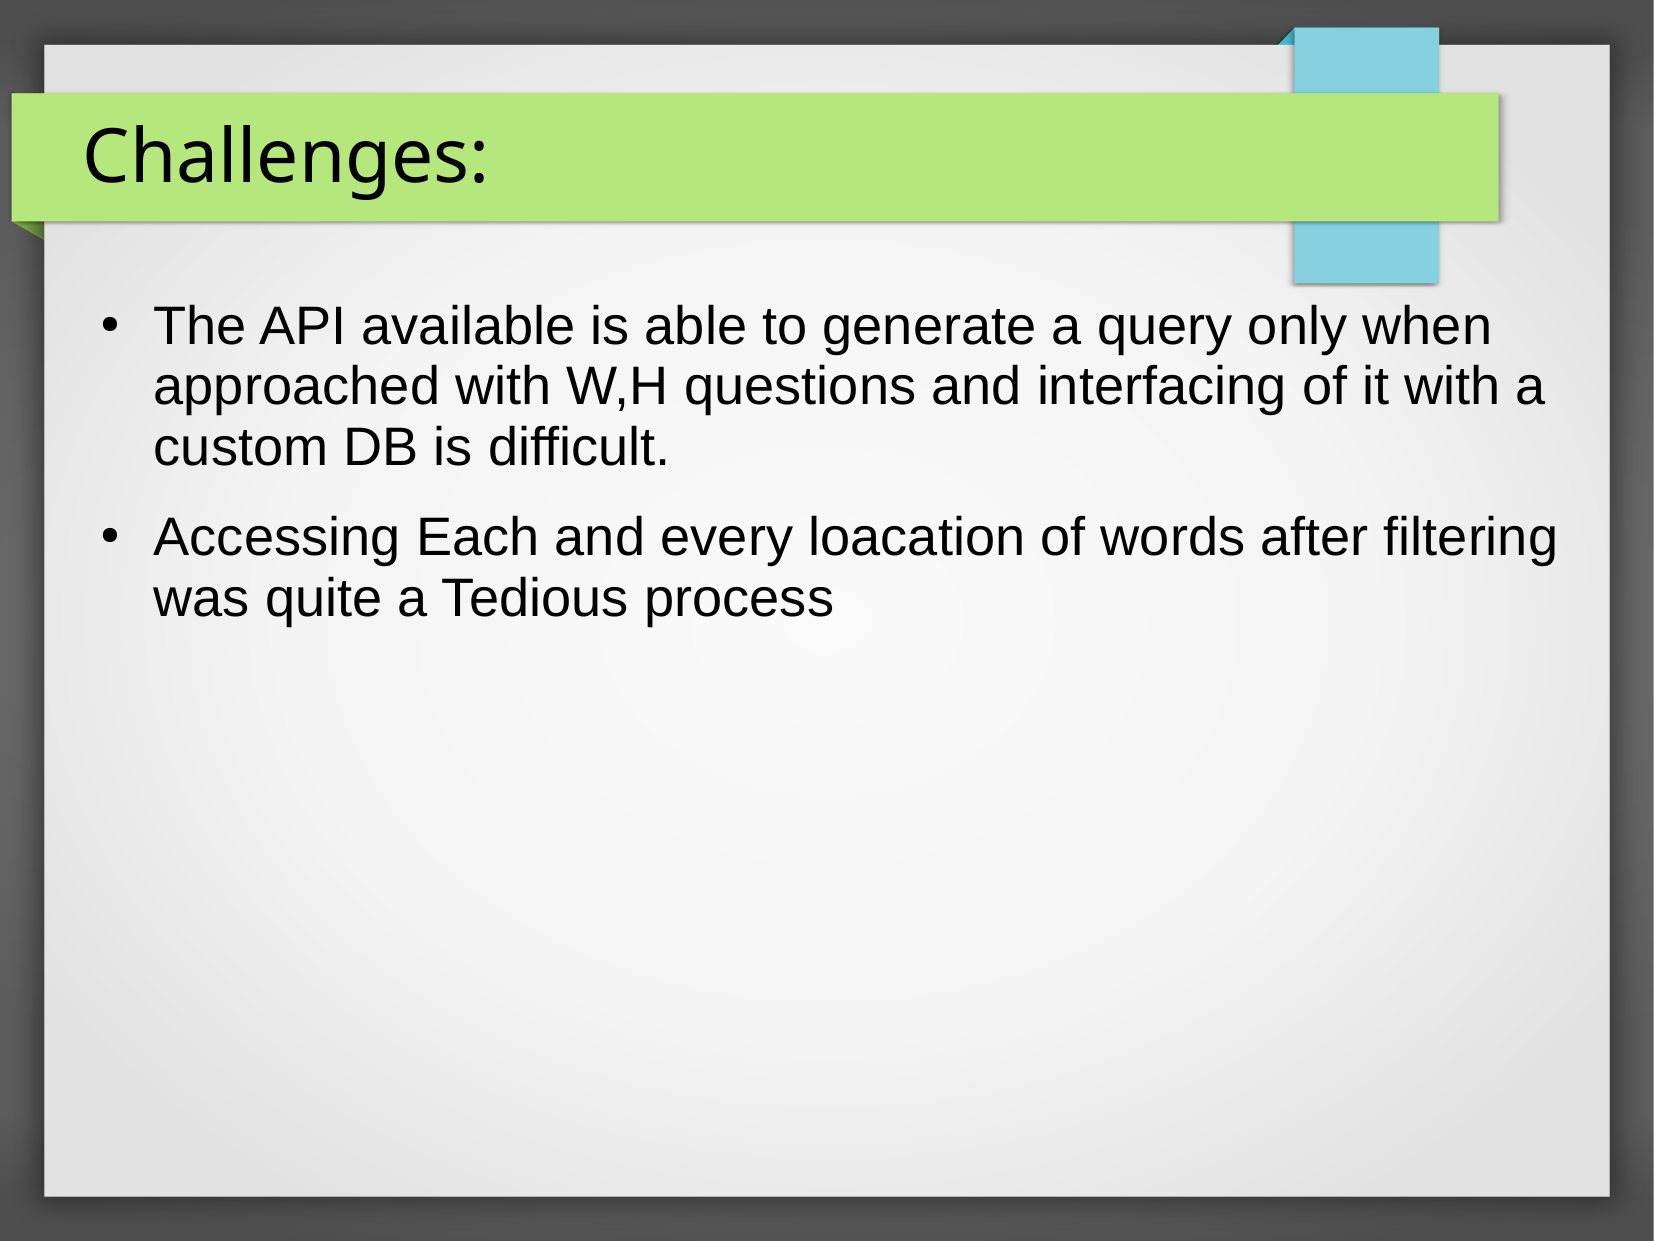

# Challenges:
The API available is able to generate a query only when approached with W,H questions and interfacing of it with a custom DB is difficult.
Accessing Each and every loacation of words after filtering was quite a Tedious process